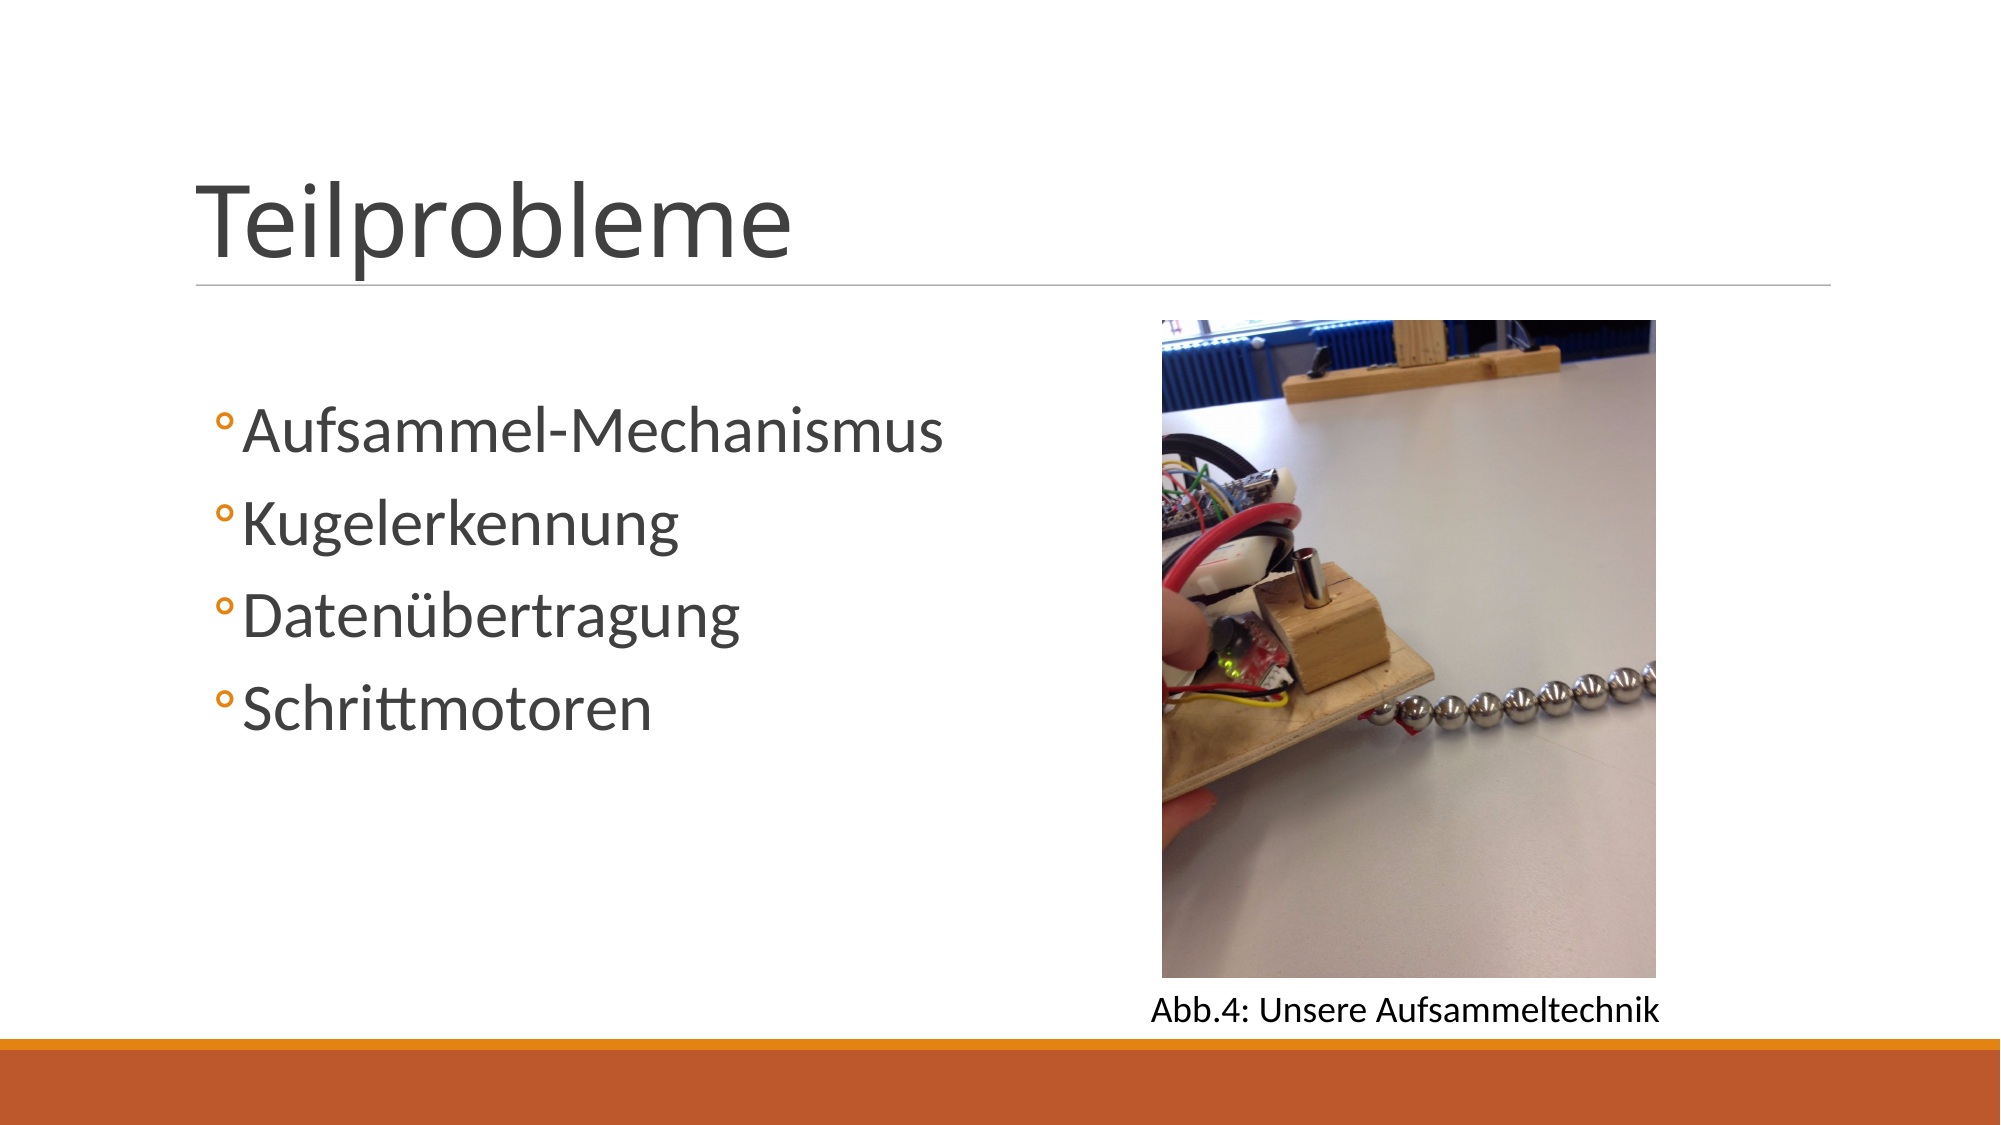

# Teilprobleme
Aufsammel-Mechanismus
Kugelerkennung
Datenübertragung
Schrittmotoren
Abb.4: Unsere Aufsammeltechnik